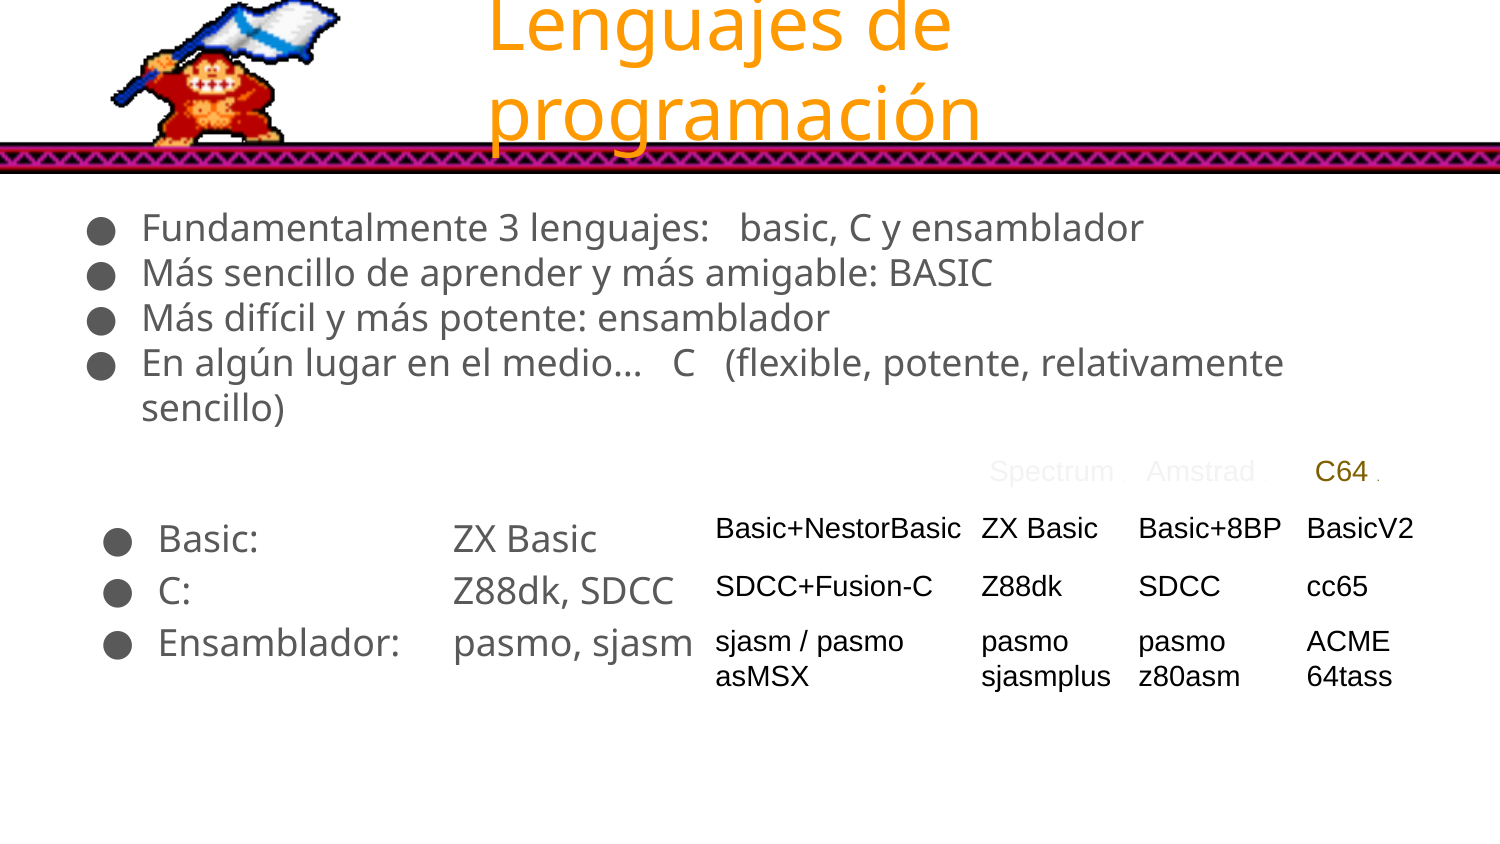

# Lenguajes de programación
Fundamentalmente 3 lenguajes: basic, C y ensamblador
Más sencillo de aprender y más amigable: BASIC
Más difícil y más potente: ensamblador
En algún lugar en el medio… C (flexible, potente, relativamente sencillo)
 MSX .
Basic+NestorBasic
SDCC+Fusion-C
sjasm / pasmo
asMSX
 Spectrum .
ZX Basic
Z88dk
pasmo
sjasmplus
 Amstrad .
Basic+8BP
SDCC
pasmo
z80asm
 C64 .
BasicV2
cc65
ACME
64tass
Basic: 			ZX Basic
C: 				Z88dk, SDCC
Ensamblador: 	pasmo, sjasm